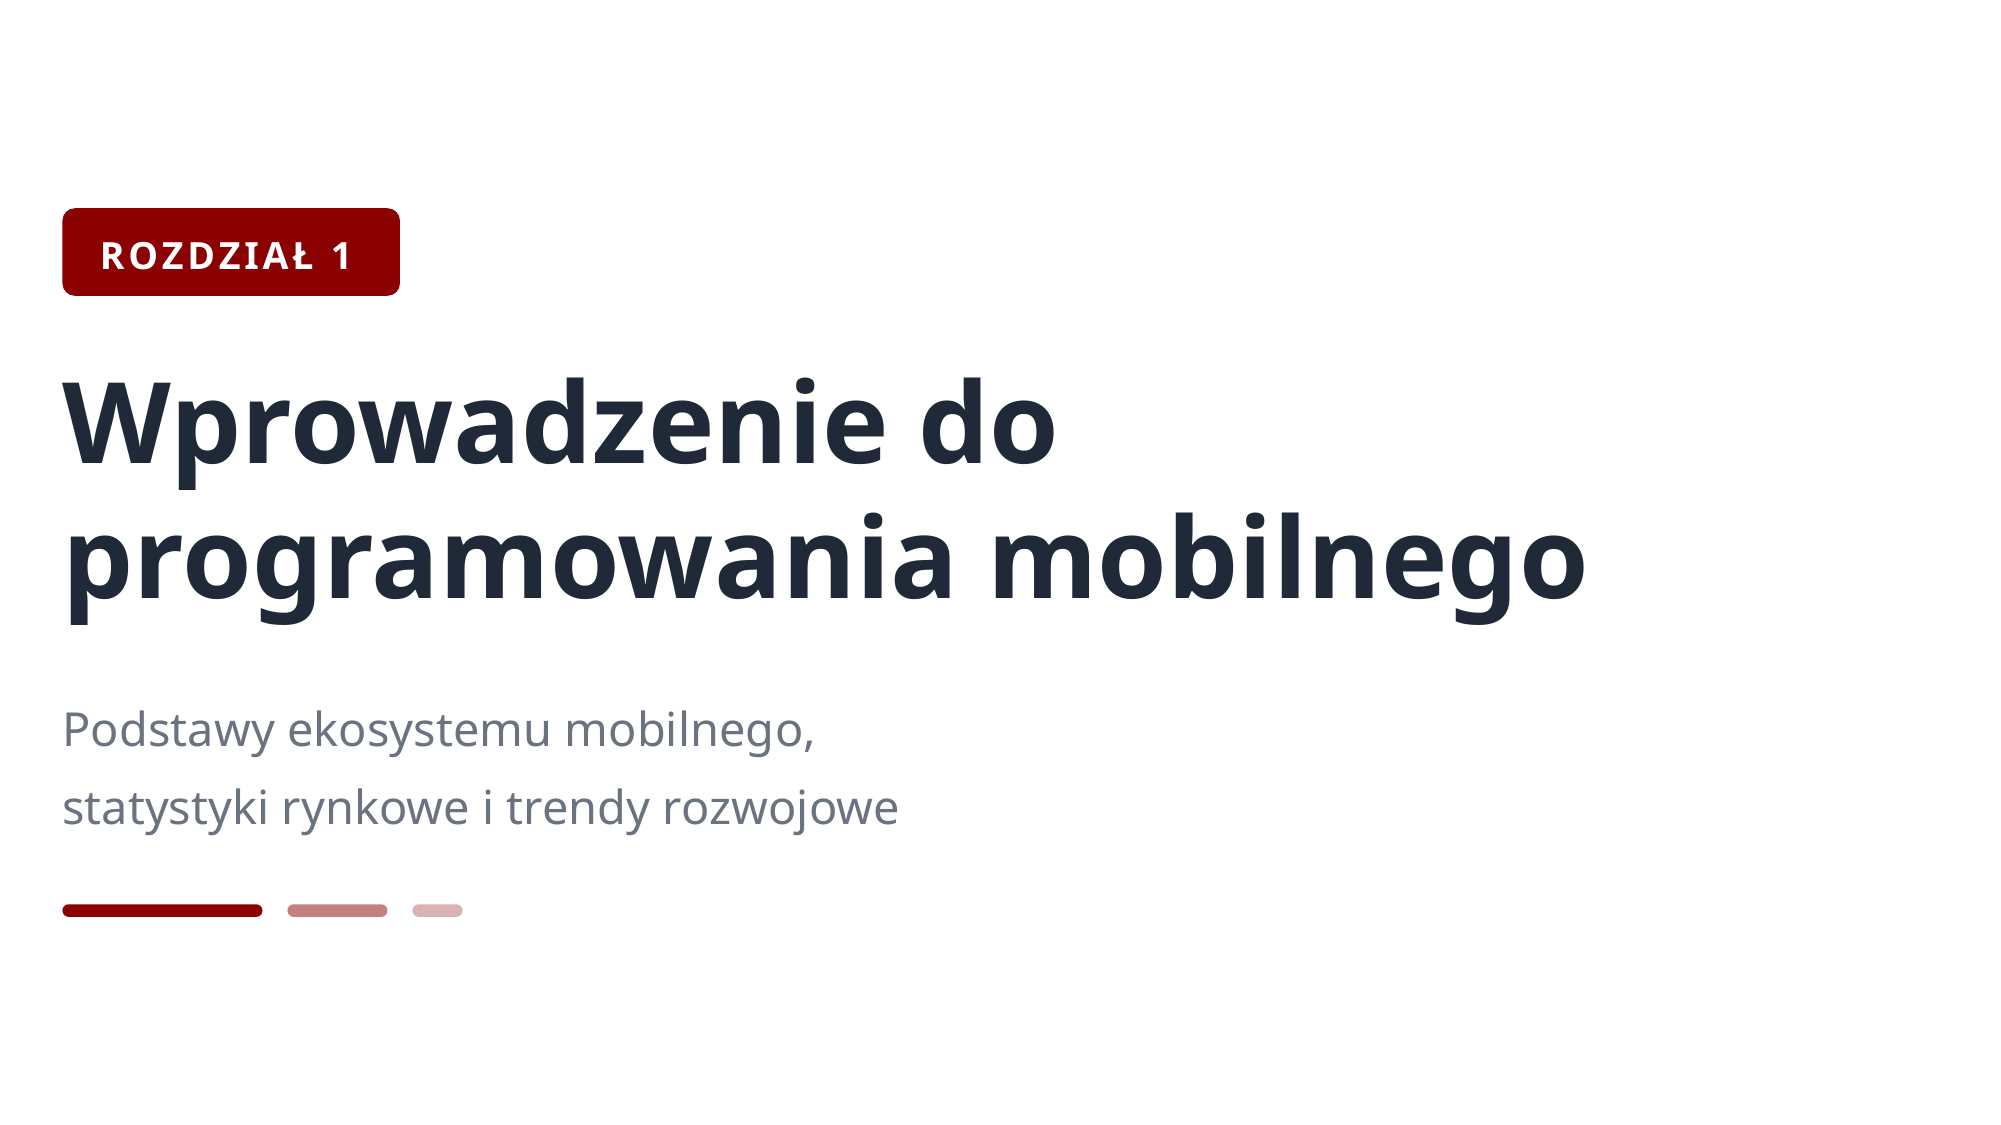

ROZDZIAŁ 1
Wprowadzenie do
programowania mobilnego
Podstawy ekosystemu mobilnego,
statystyki rynkowe i trendy rozwojowe